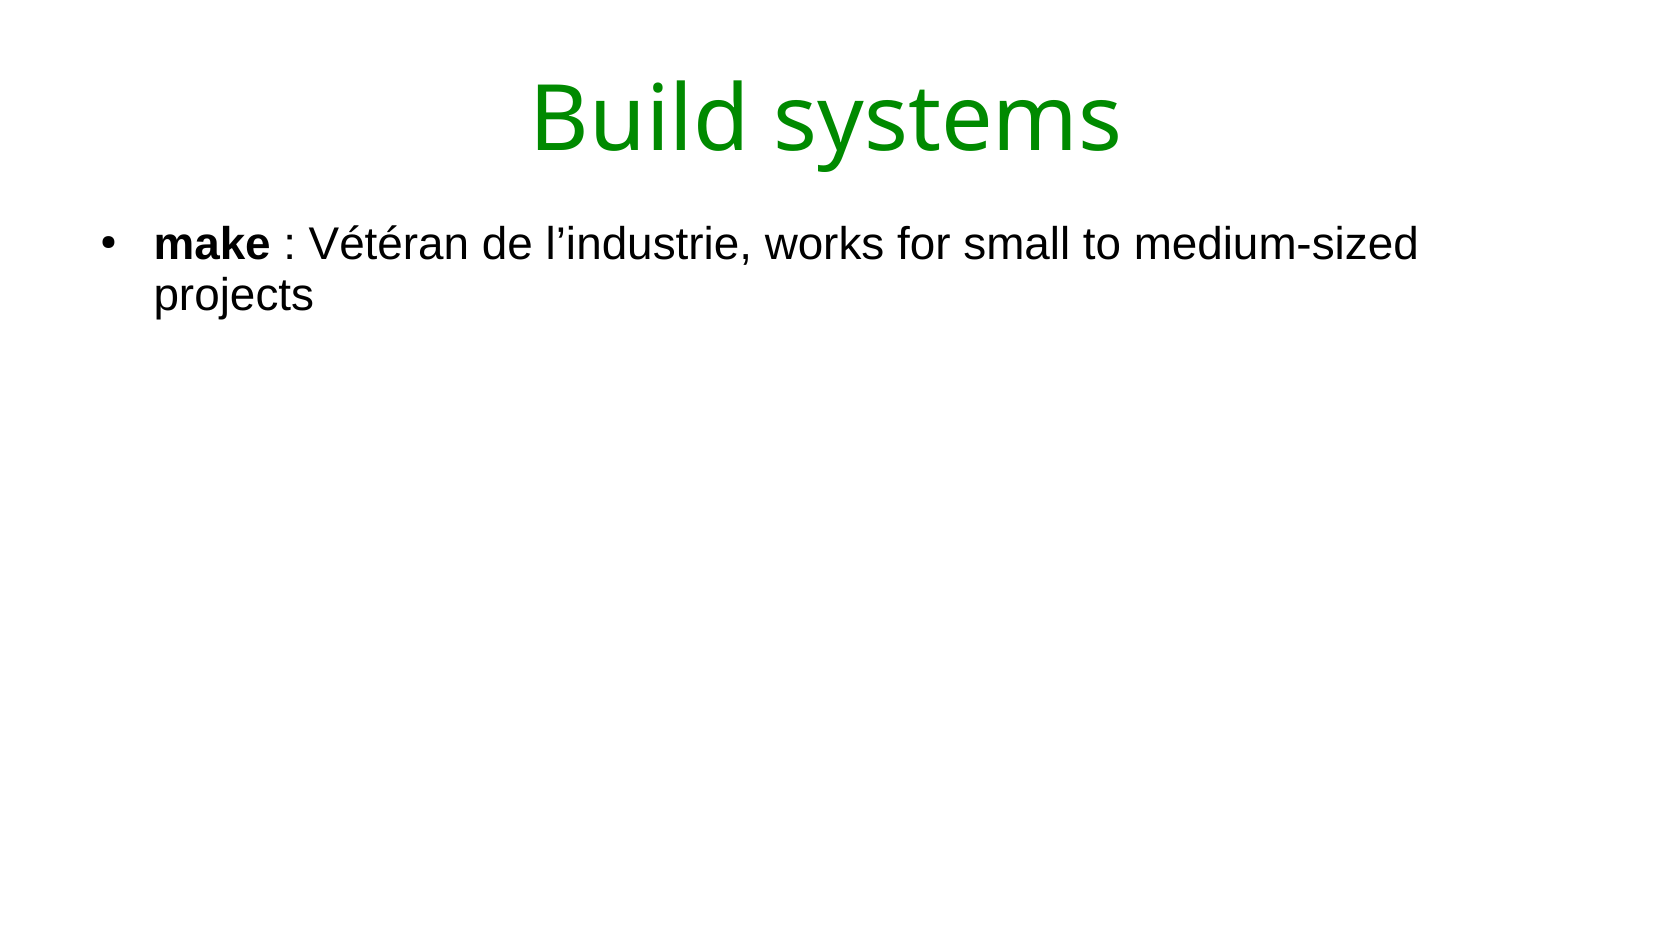

# Build systems
make : Vétéran de l’industrie, works for small to medium-sized projects